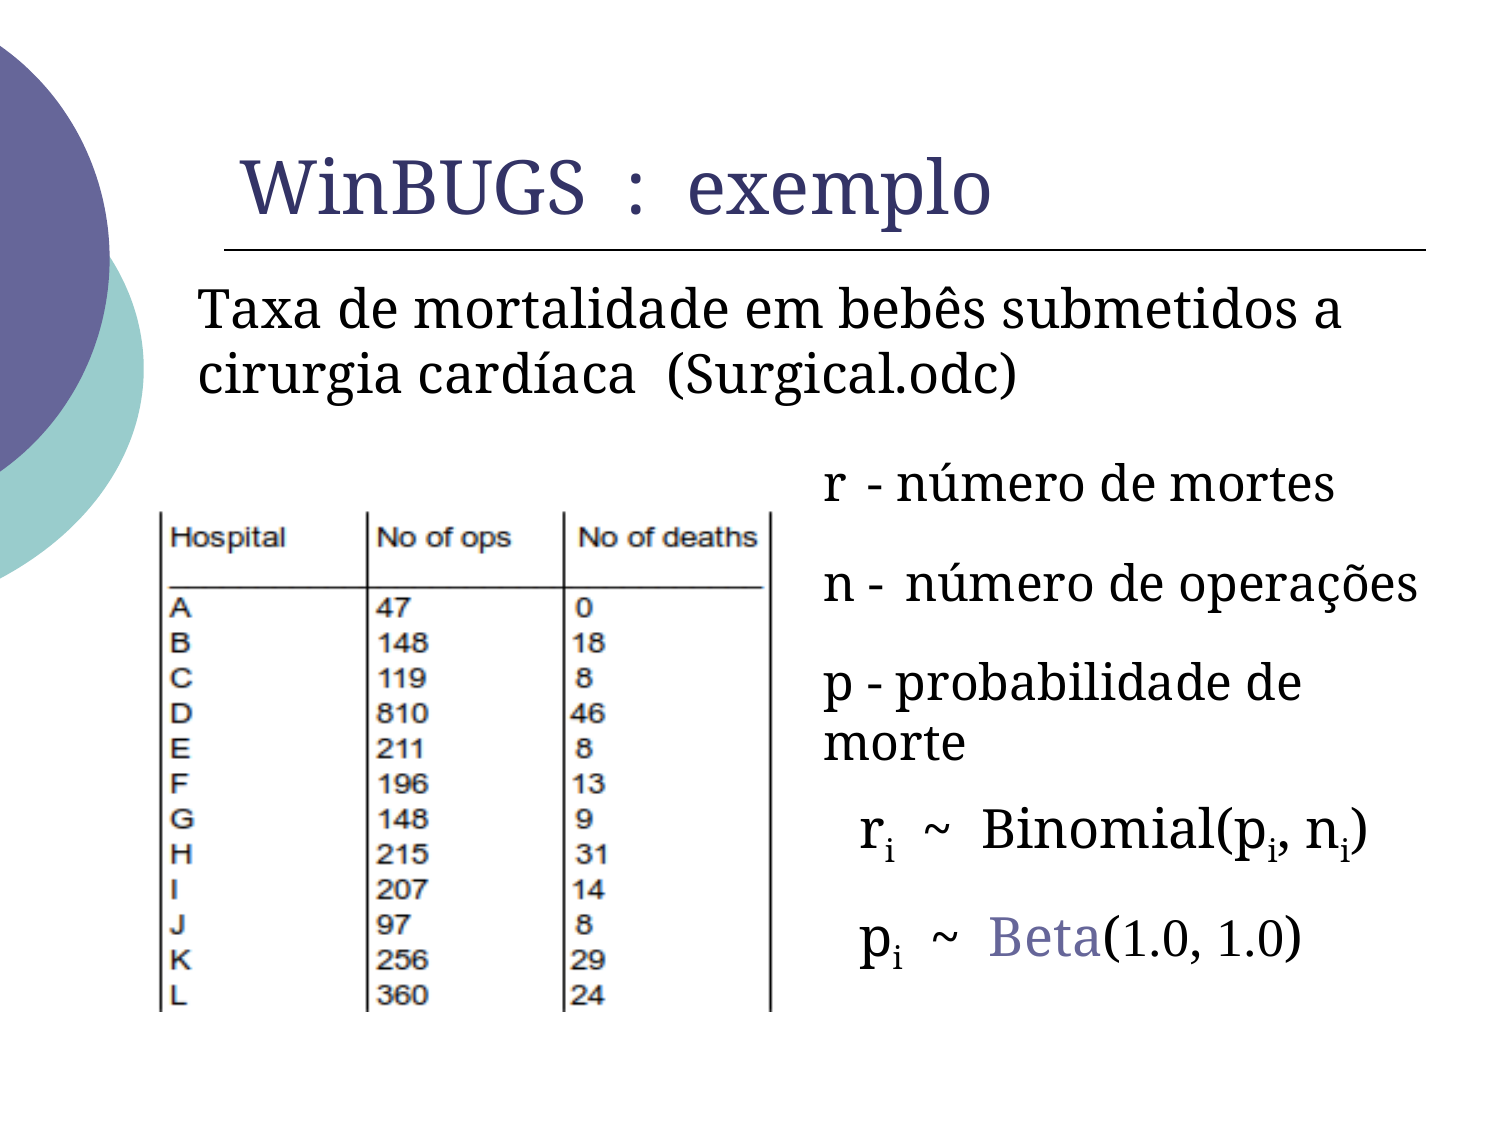

# WinBUGS : exemplo
Taxa de mortalidade em bebês submetidos a cirurgia cardíaca (Surgical.odc)
r - número de mortes
n - número de operações
p - probabilidade de morte
ri ~ Binomial(pi, ni)
pi ~ Beta(1.0, 1.0)